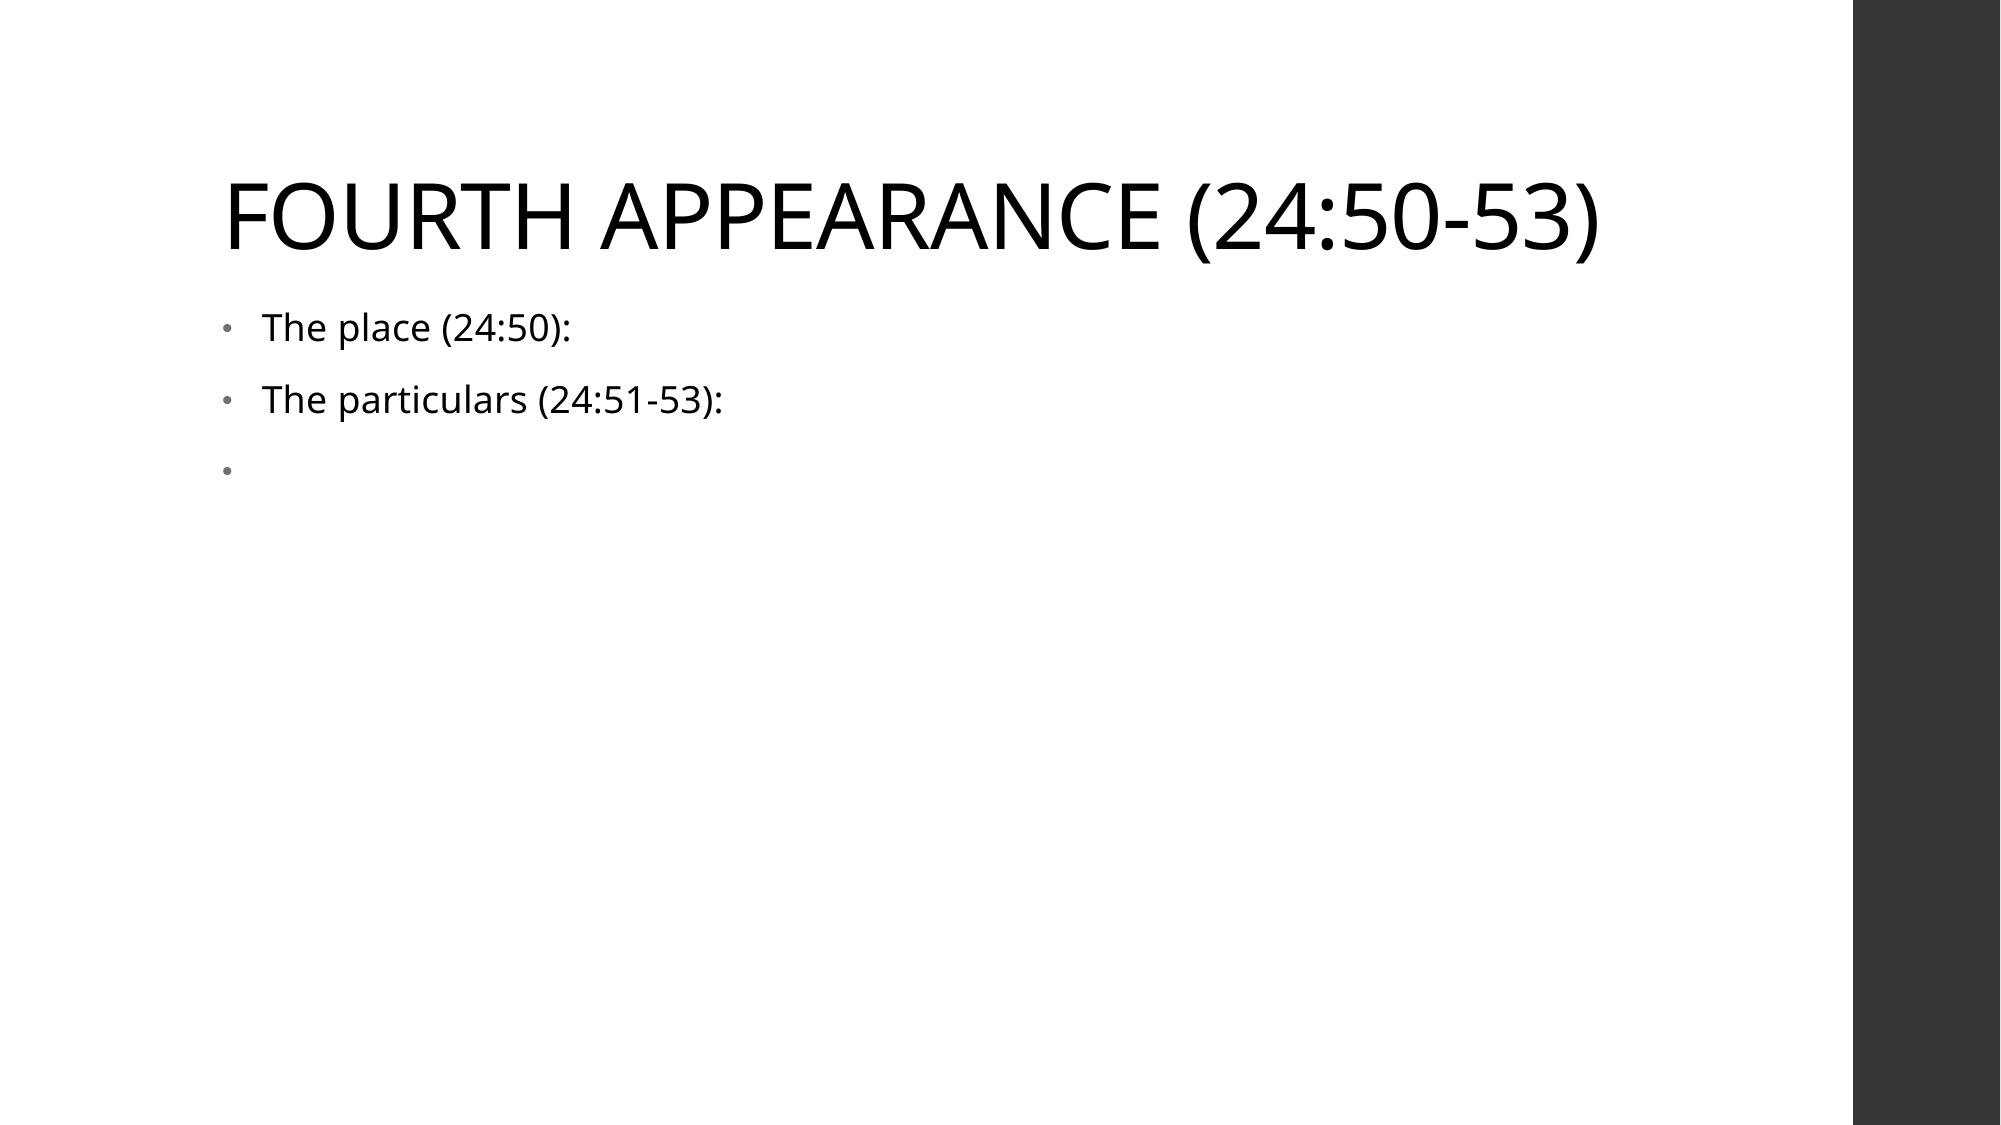

# FOURTH APPEARANCE (24:50-53)
 The place (24:50):
 The particulars (24:51-53):